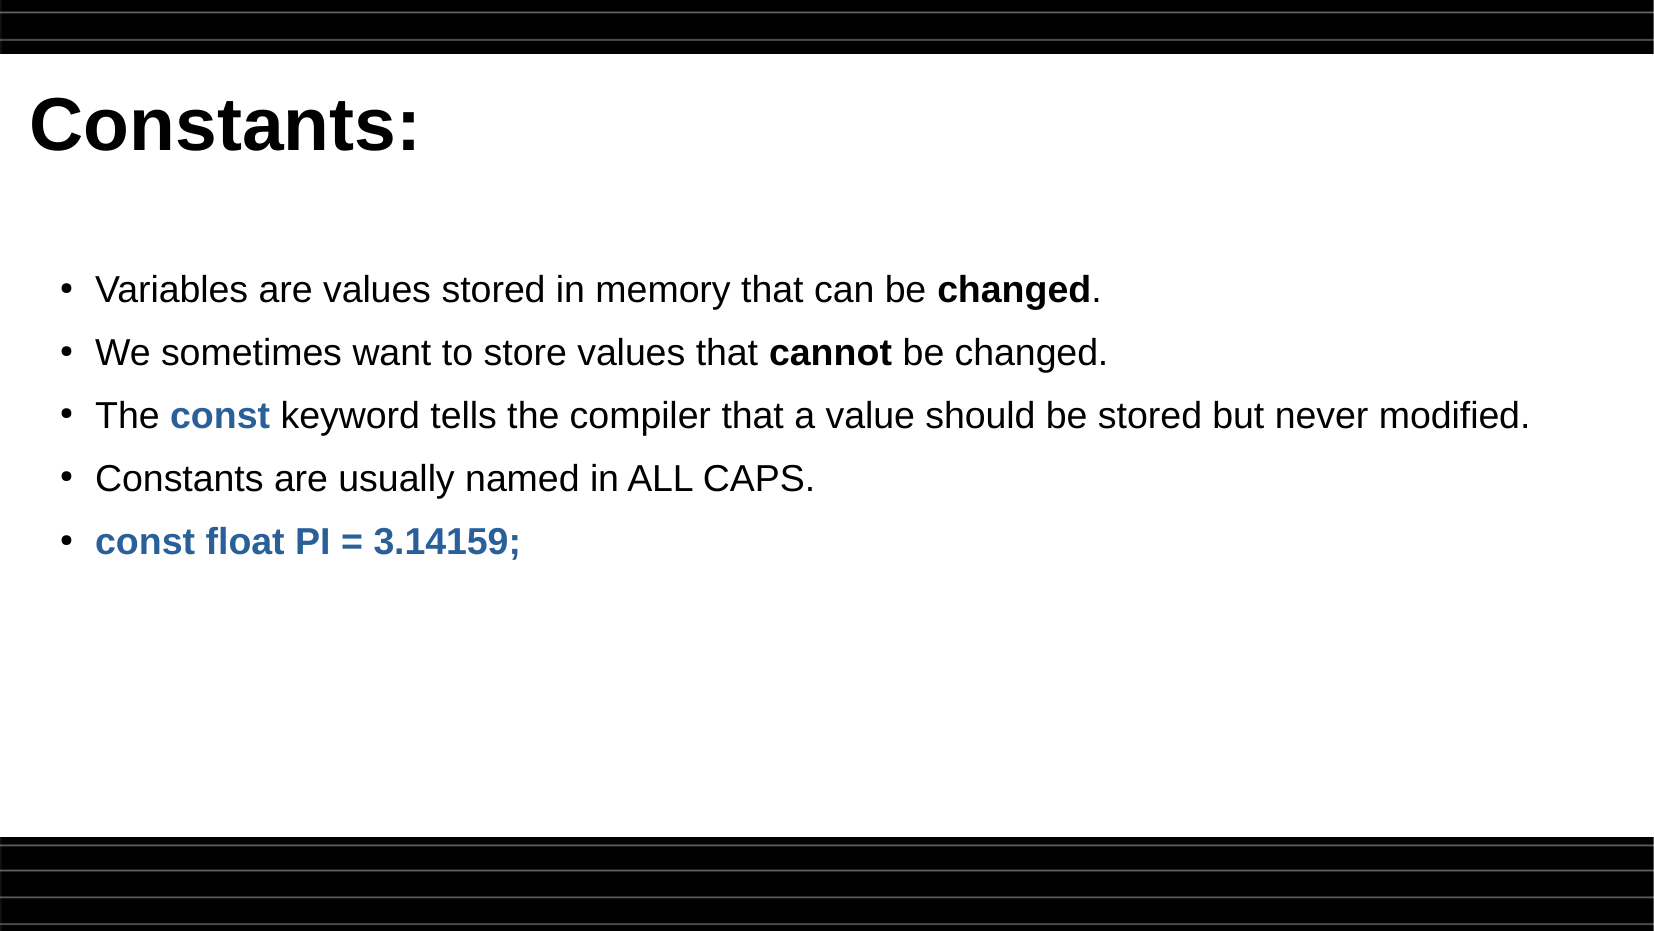

Constants:
Variables are values stored in memory that can be changed.
We sometimes want to store values that cannot be changed.
The const keyword tells the compiler that a value should be stored but never modified.
Constants are usually named in ALL CAPS.
const float PI = 3.14159;